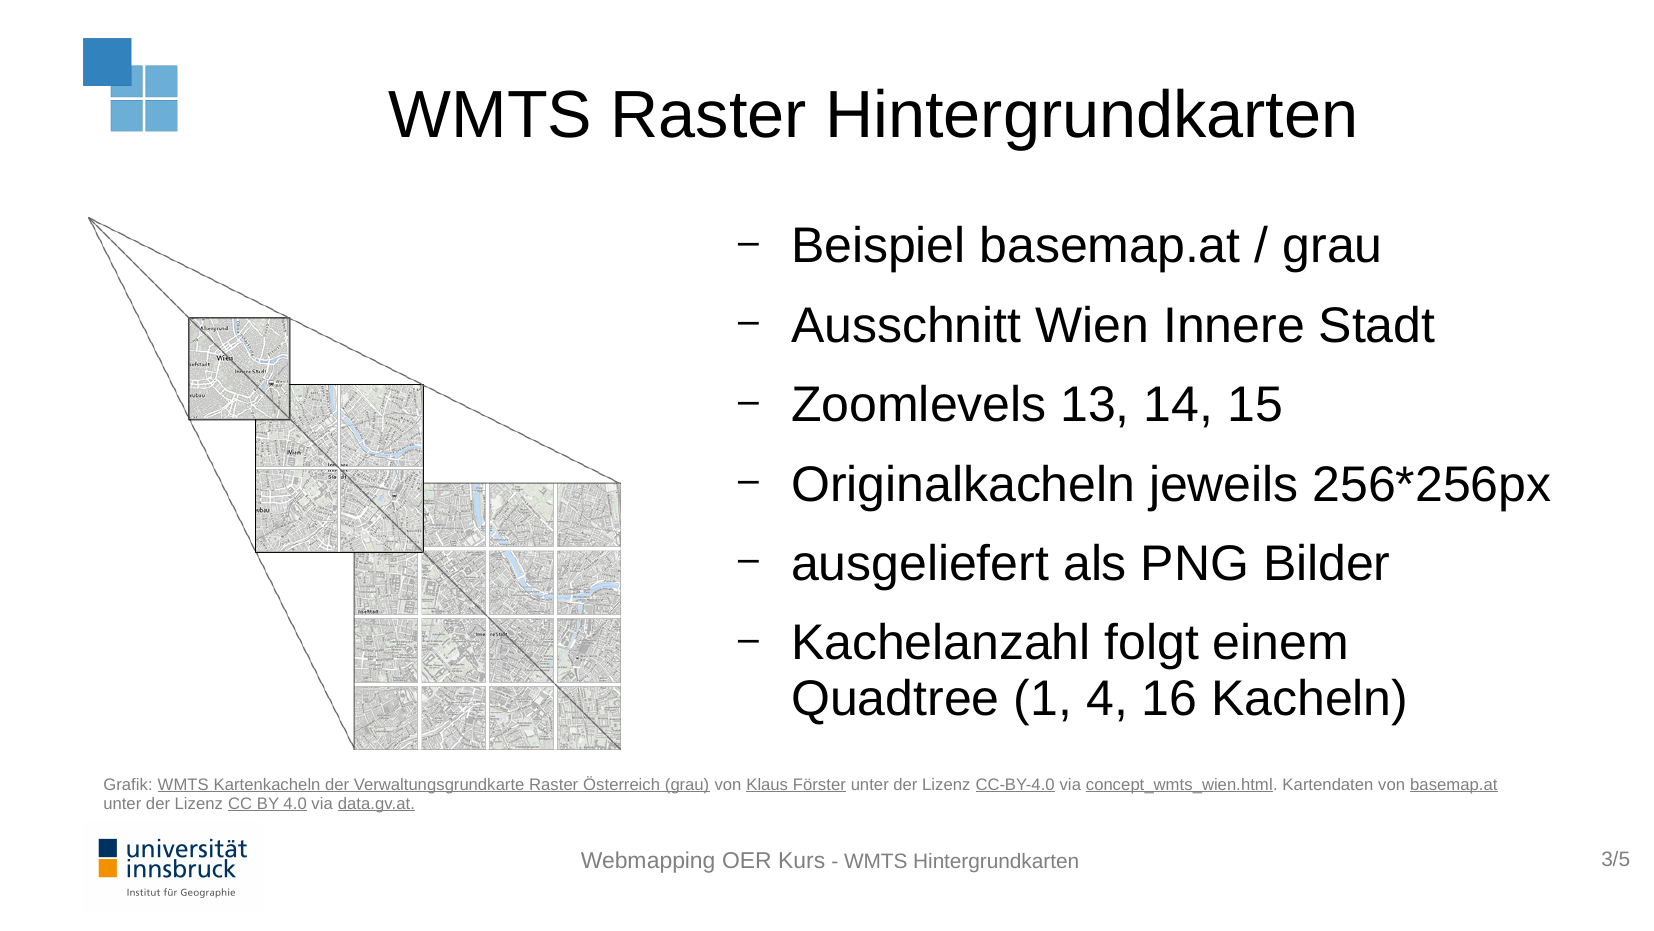

# WMTS Raster Hintergrundkarten
Beispiel basemap.at / grau
Ausschnitt Wien Innere Stadt
Zoomlevels 13, 14, 15
Originalkacheln jeweils 256*256px
ausgeliefert als PNG Bilder
Kachelanzahl folgt einem Quadtree (1, 4, 16 Kacheln)
Grafik: WMTS Kartenkacheln der Verwaltungsgrundkarte Raster Österreich (grau) von Klaus Förster unter der Lizenz CC-BY-4.0 via concept_wmts_wien.html. Kartendaten von basemap.at unter der Lizenz CC BY 4.0 via data.gv.at.
3